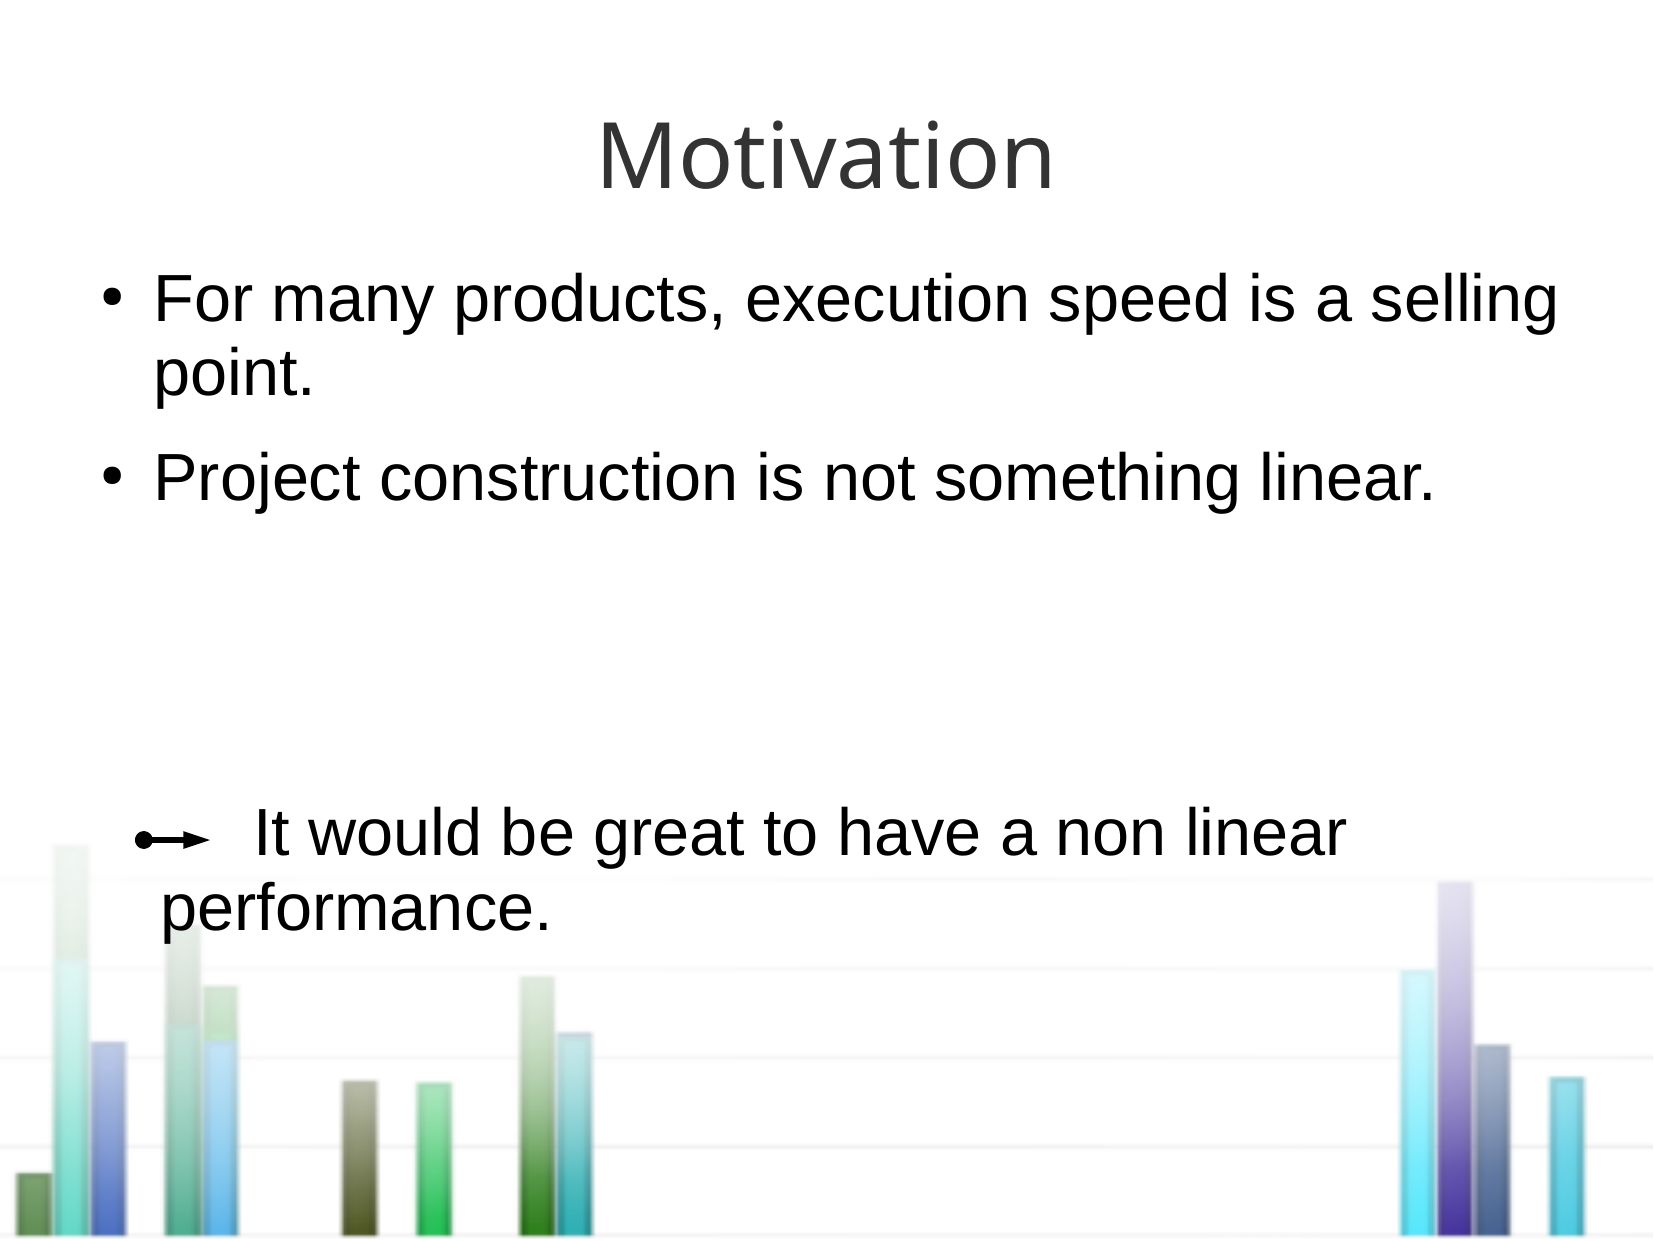

# Motivation
For many products, execution speed is a selling point.
Project construction is not something linear.
 It would be great to have a non linear performance.